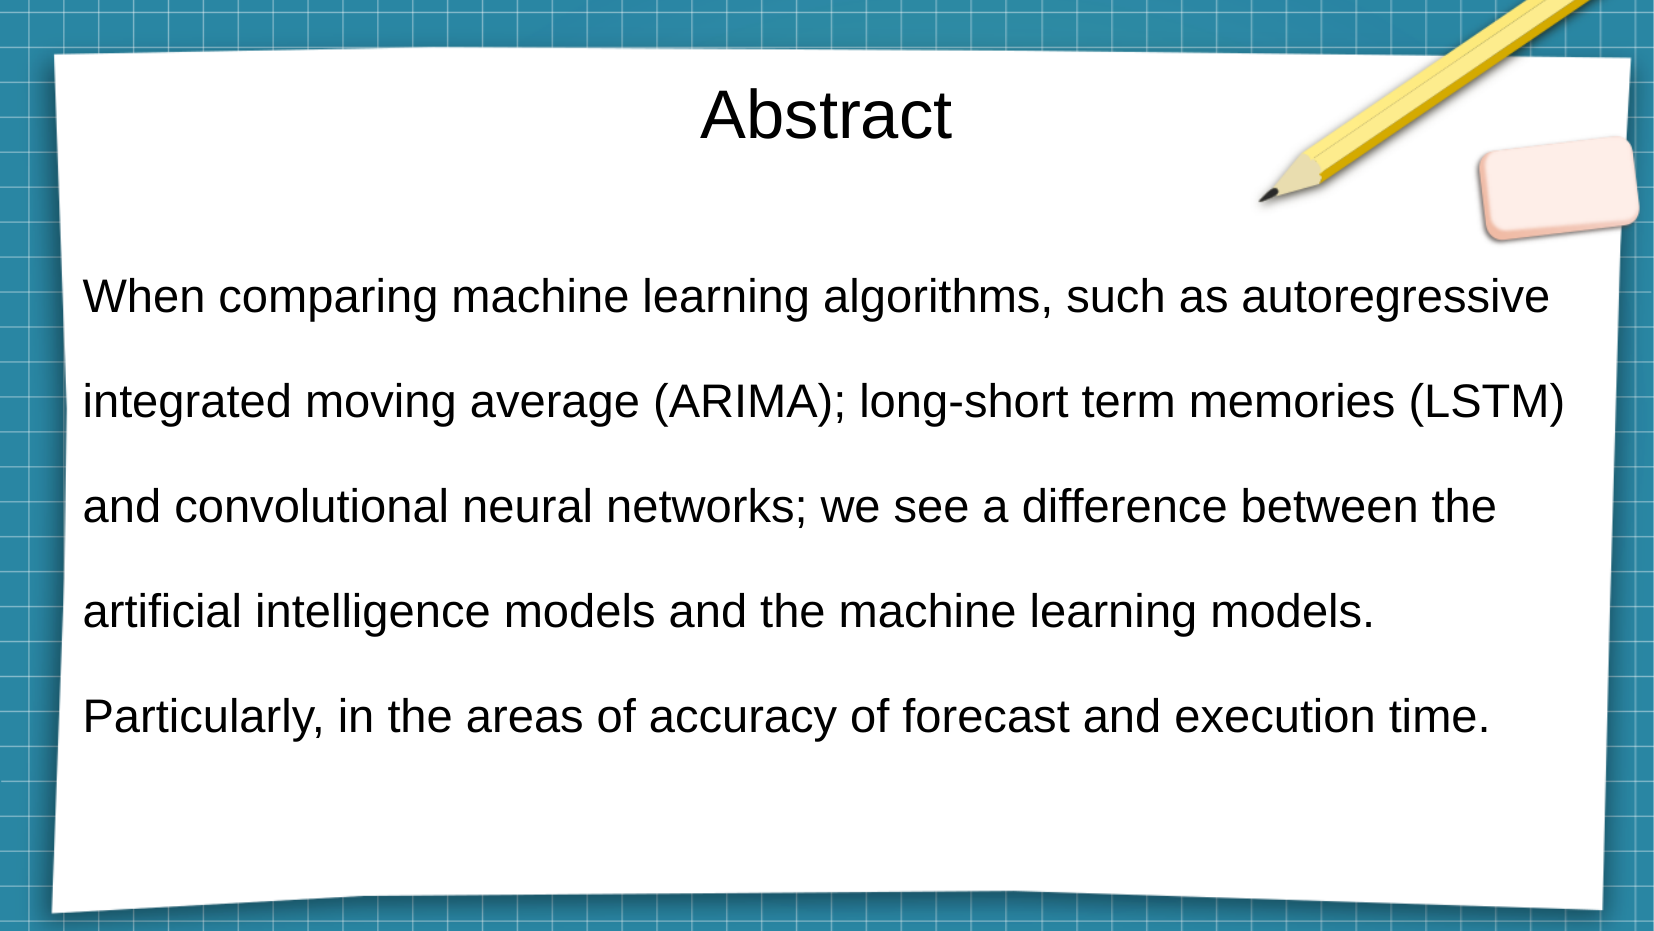

# Abstract
When comparing machine learning algorithms, such as autoregressive integrated moving average (ARIMA); long-short term memories (LSTM) and convolutional neural networks; we see a difference between the artificial intelligence models and the machine learning models. Particularly, in the areas of accuracy of forecast and execution time.